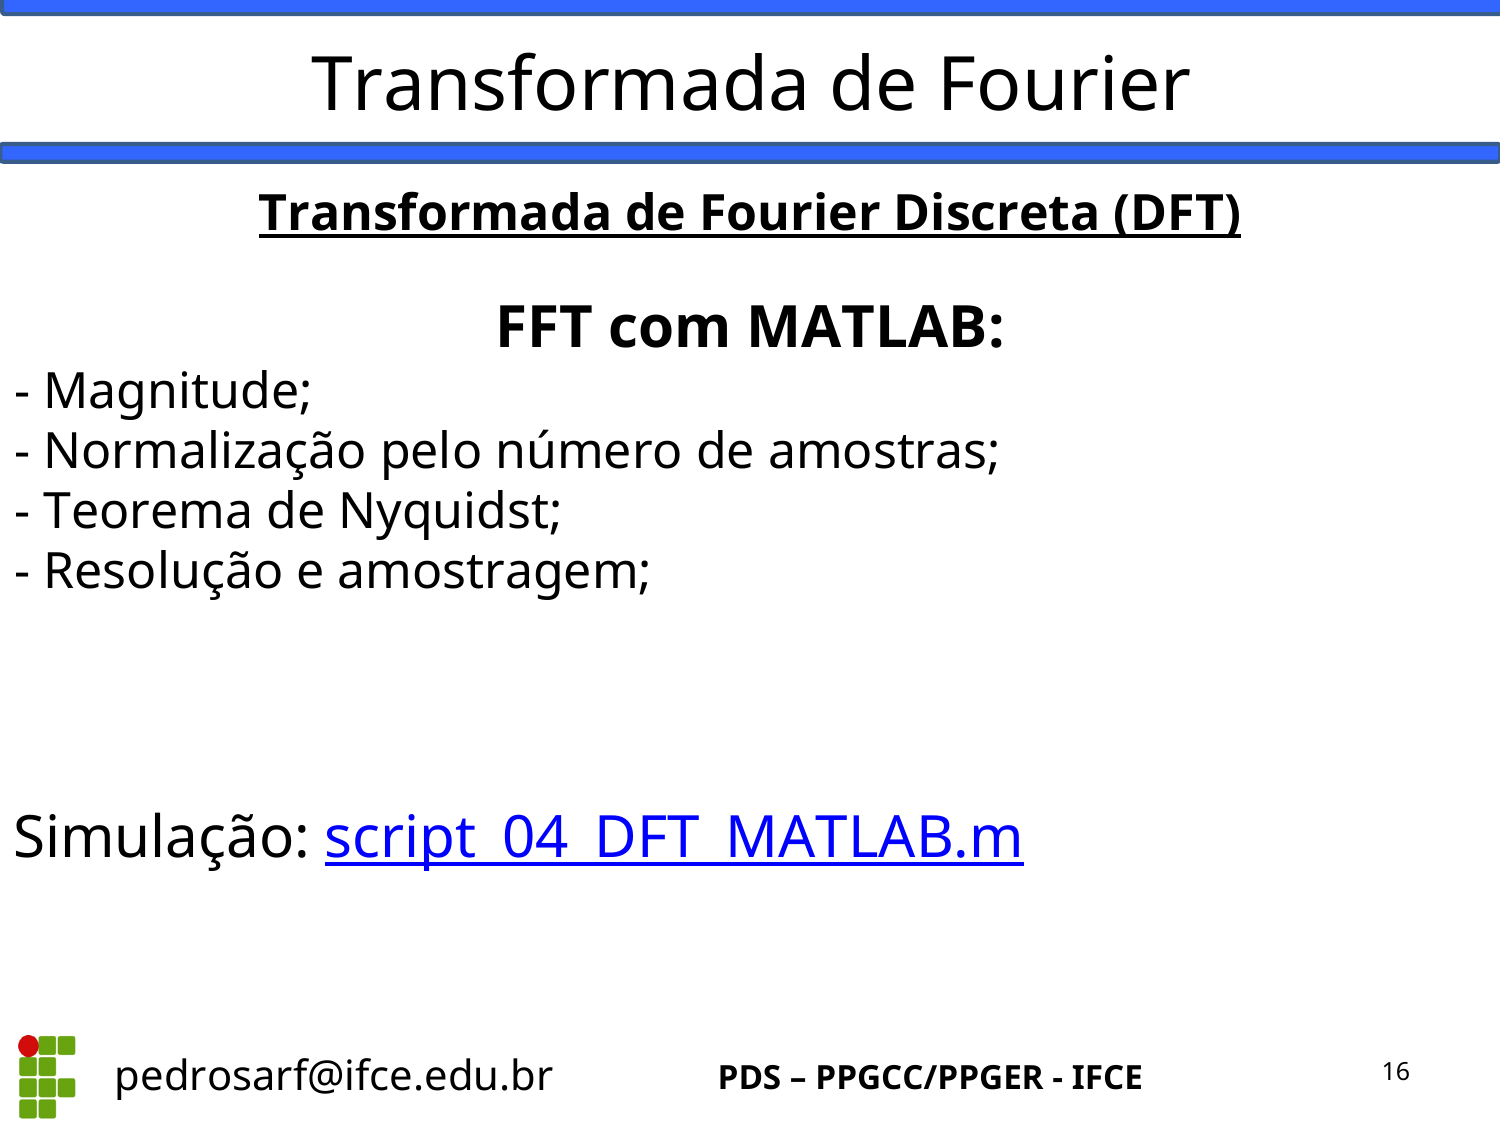

Transformada de Fourier
Transformada de Fourier Discreta (DFT)
FFT com MATLAB:
- Magnitude;
- Normalização pelo número de amostras;
- Teorema de Nyquidst;
- Resolução e amostragem;
Simulação: script_04_DFT_MATLAB.m